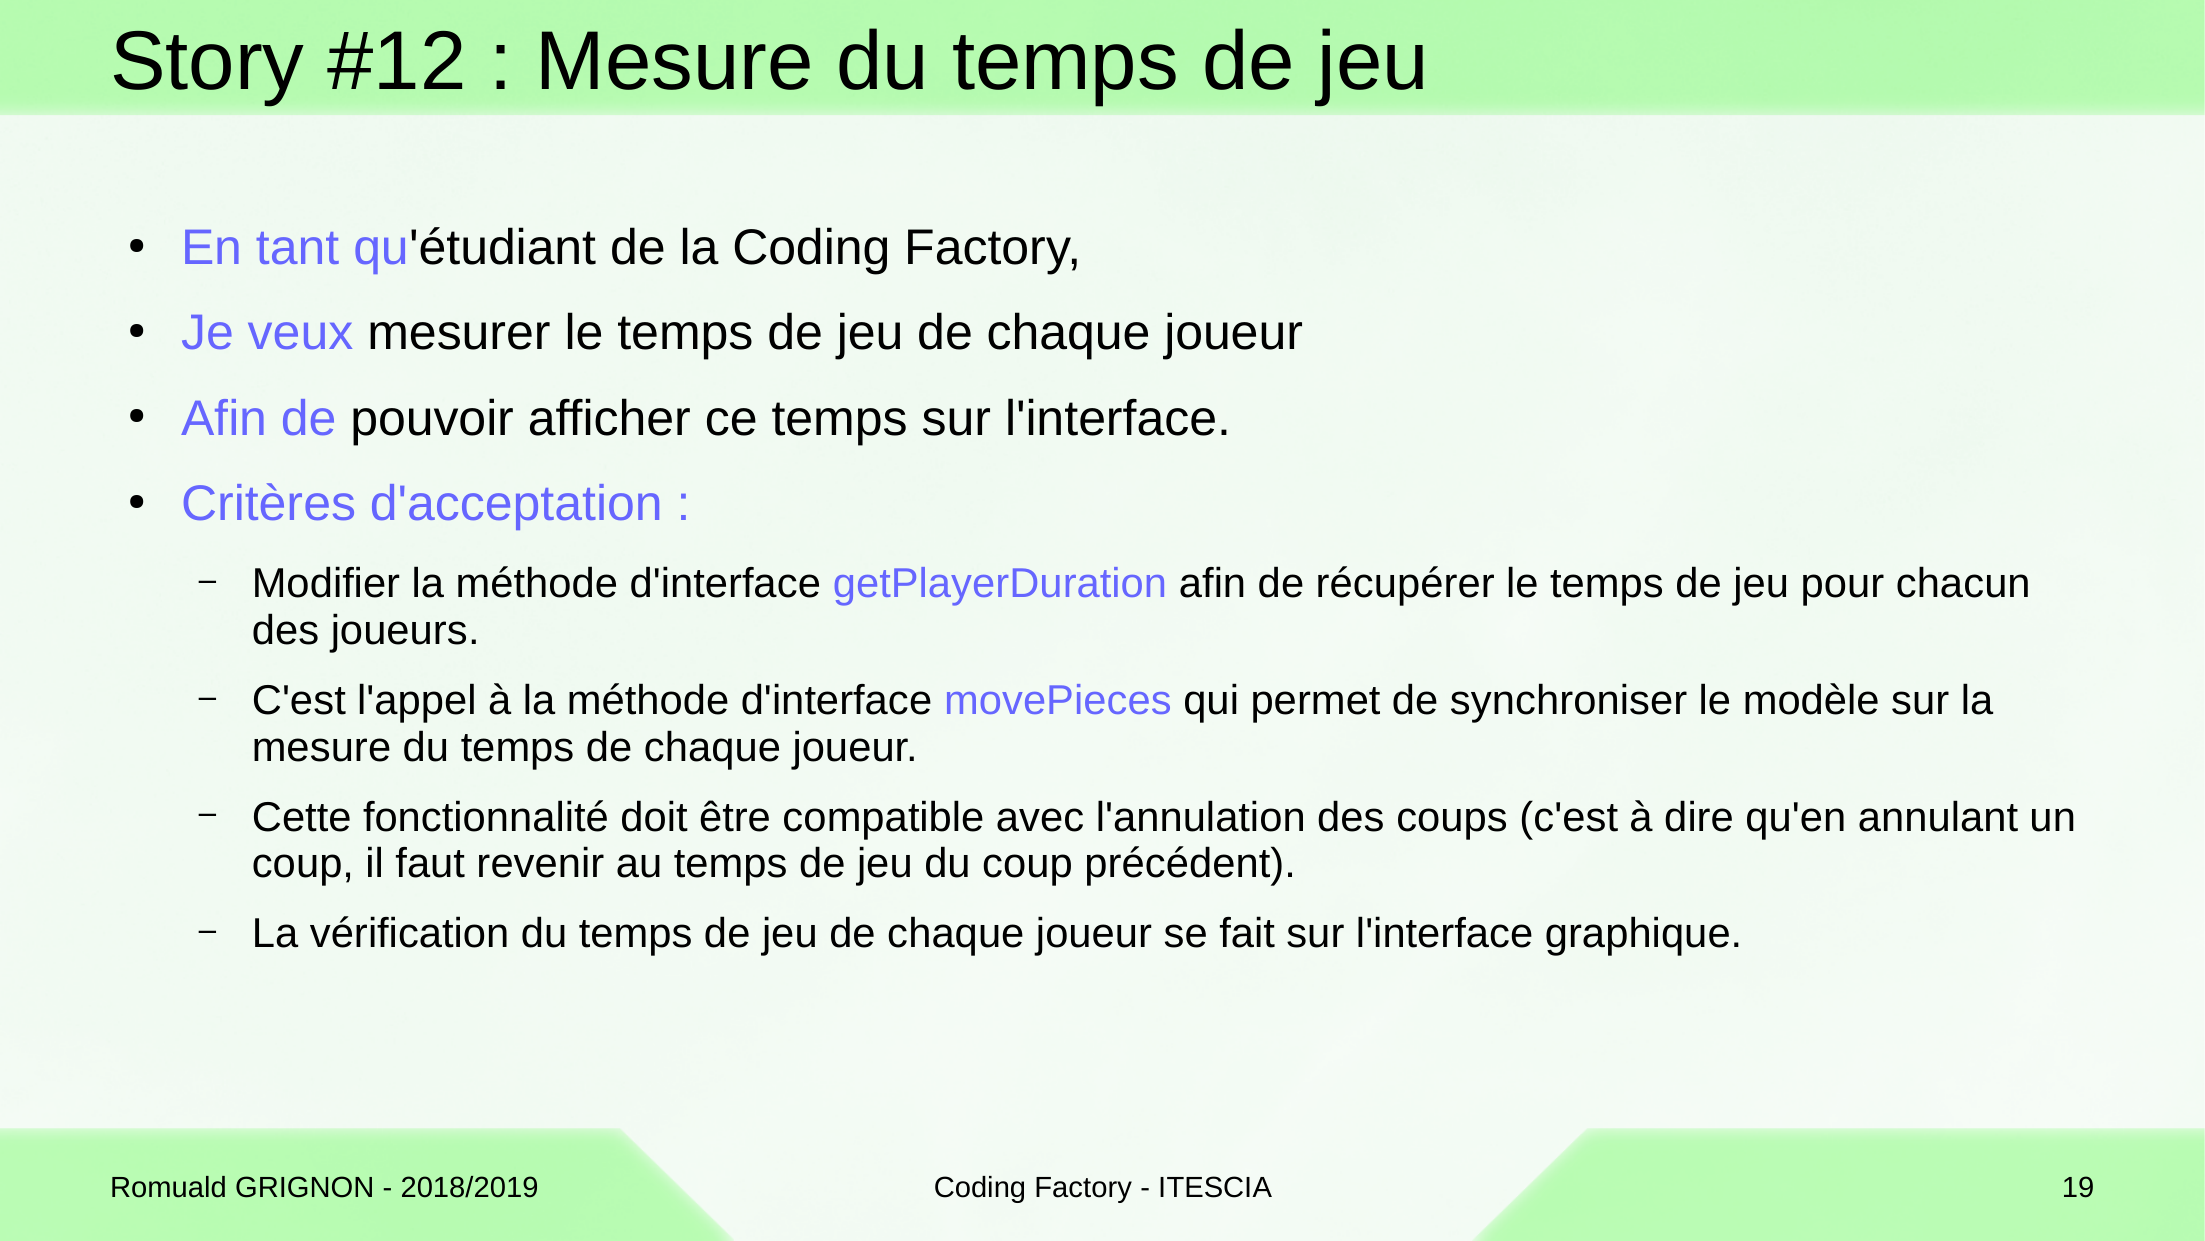

# Story #12 : Mesure du temps de jeu
En tant qu'étudiant de la Coding Factory,
Je veux mesurer le temps de jeu de chaque joueur
Afin de pouvoir afficher ce temps sur l'interface.
Critères d'acceptation :
Modifier la méthode d'interface getPlayerDuration afin de récupérer le temps de jeu pour chacun des joueurs.
C'est l'appel à la méthode d'interface movePieces qui permet de synchroniser le modèle sur la mesure du temps de chaque joueur.
Cette fonctionnalité doit être compatible avec l'annulation des coups (c'est à dire qu'en annulant un coup, il faut revenir au temps de jeu du coup précédent).
La vérification du temps de jeu de chaque joueur se fait sur l'interface graphique.
Romuald GRIGNON - 2018/2019
Coding Factory - ITESCIA
19